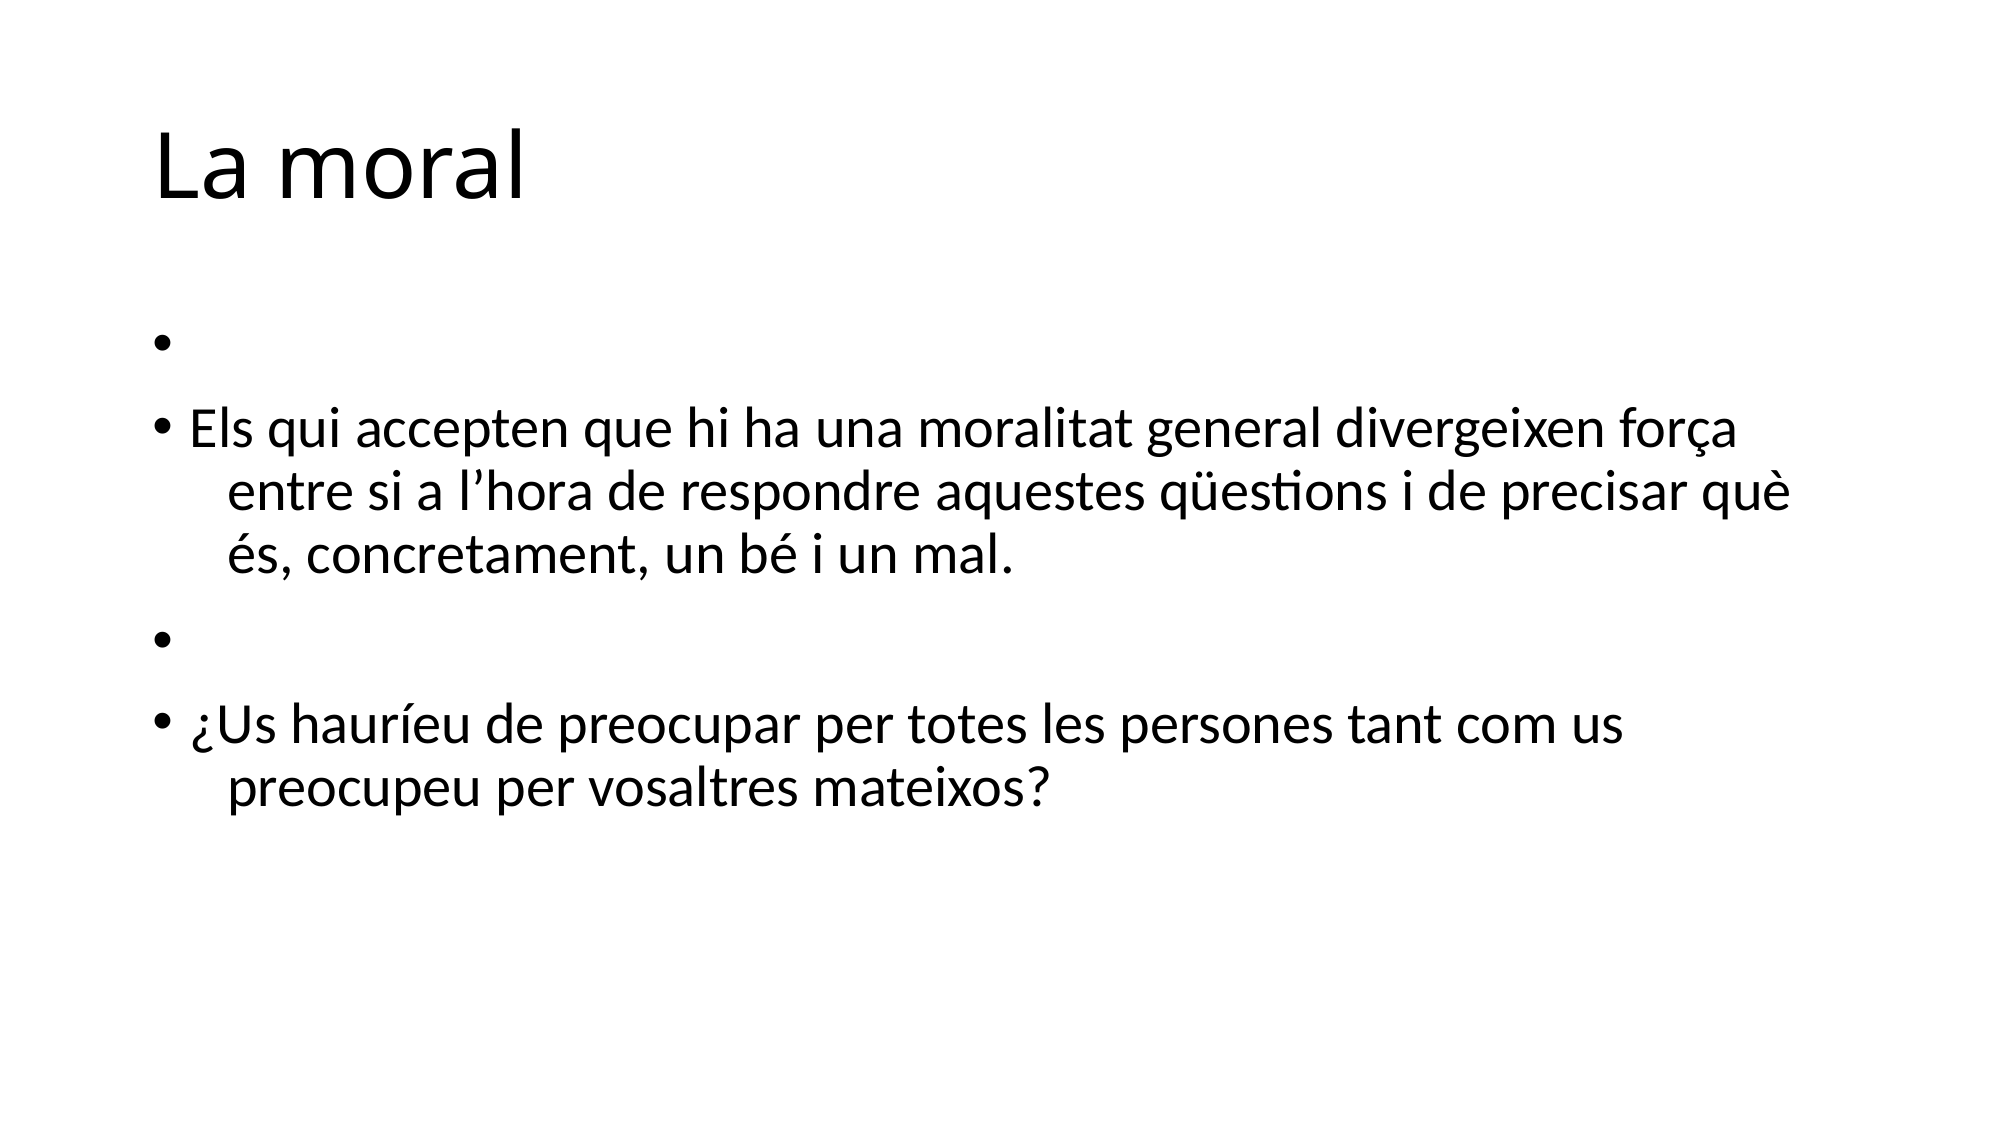

# La moral
Els qui accepten que hi ha una moralitat general divergeixen força entre si a l’hora de respondre aquestes qüestions i de precisar què és, concretament, un bé i un mal.
¿Us hauríeu de preocupar per totes les persones tant com us preocupeu per vosaltres mateixos?